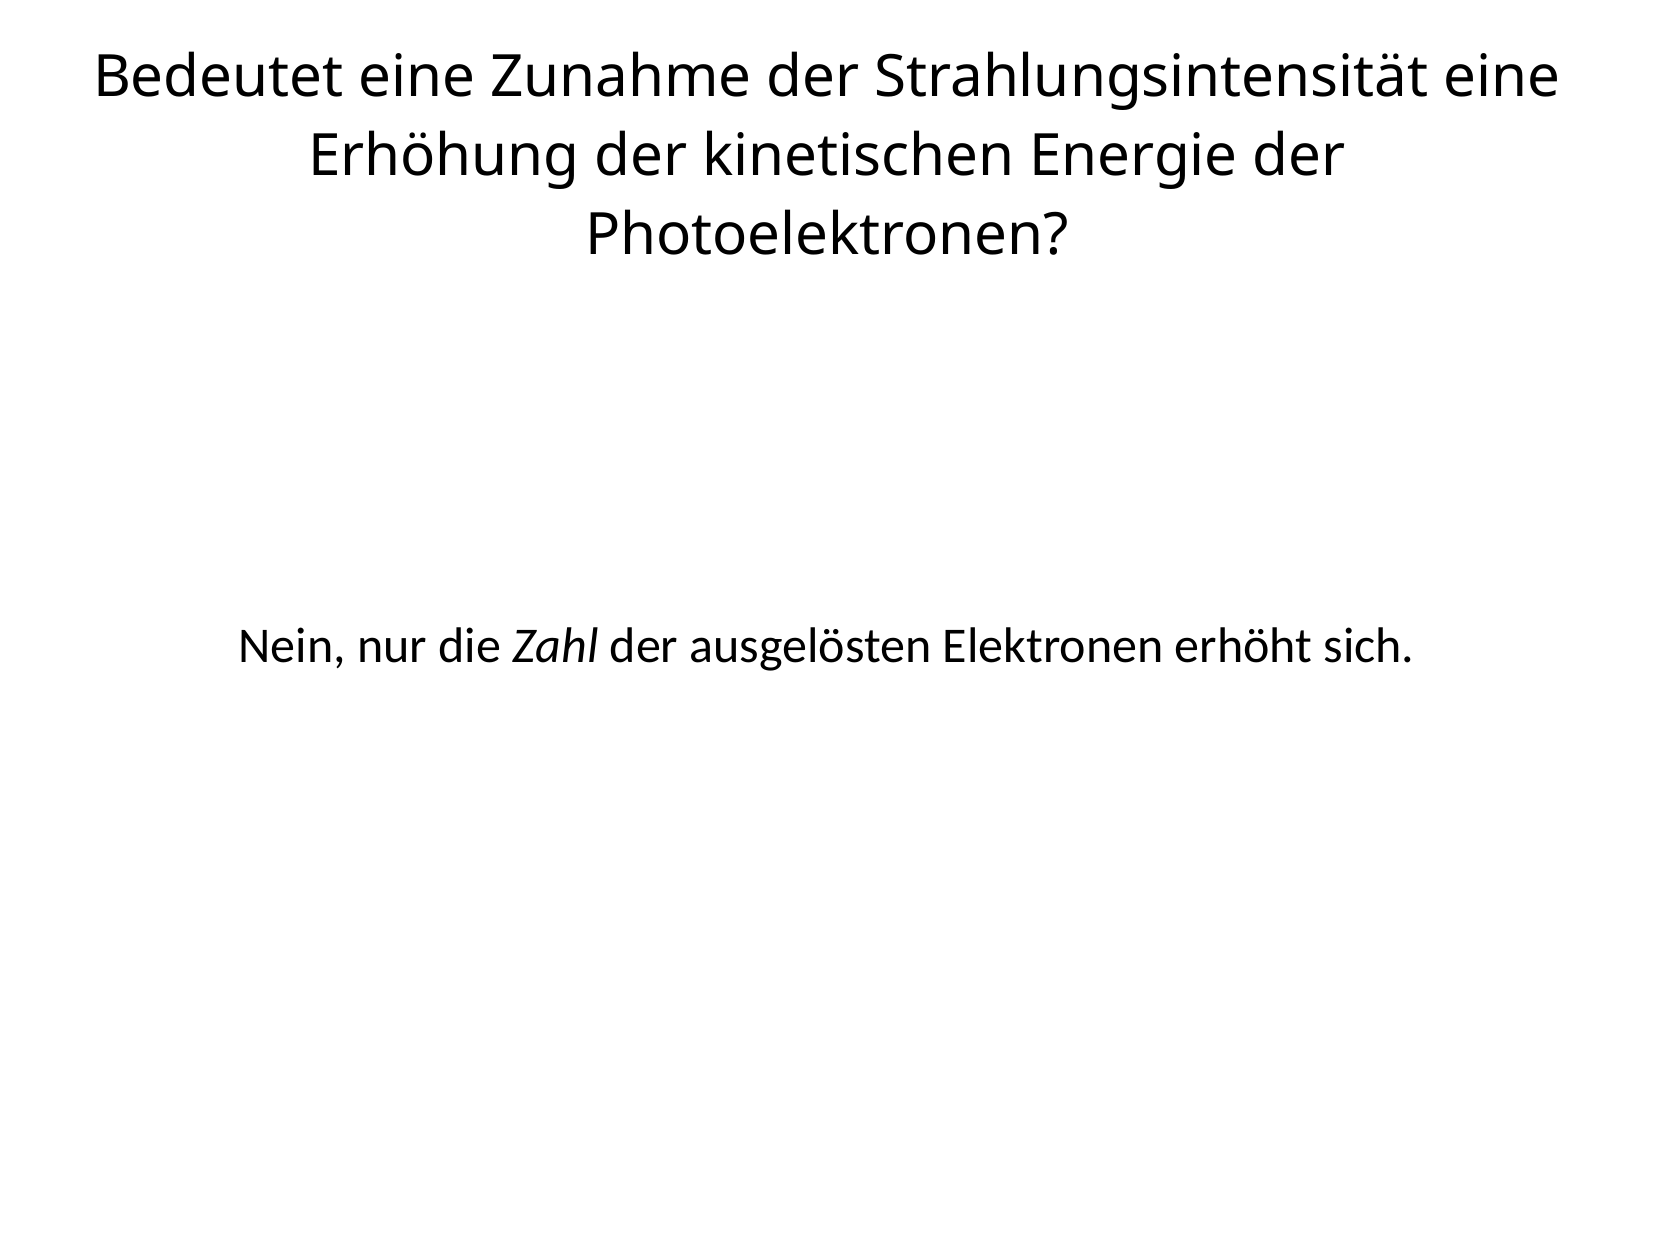

# Bedeutet eine Zunahme der Strahlungsintensität eine Erhöhung der kinetischen Energie der Photoelektronen?
Nein, nur die Zahl der ausgelösten Elektronen erhöht sich.